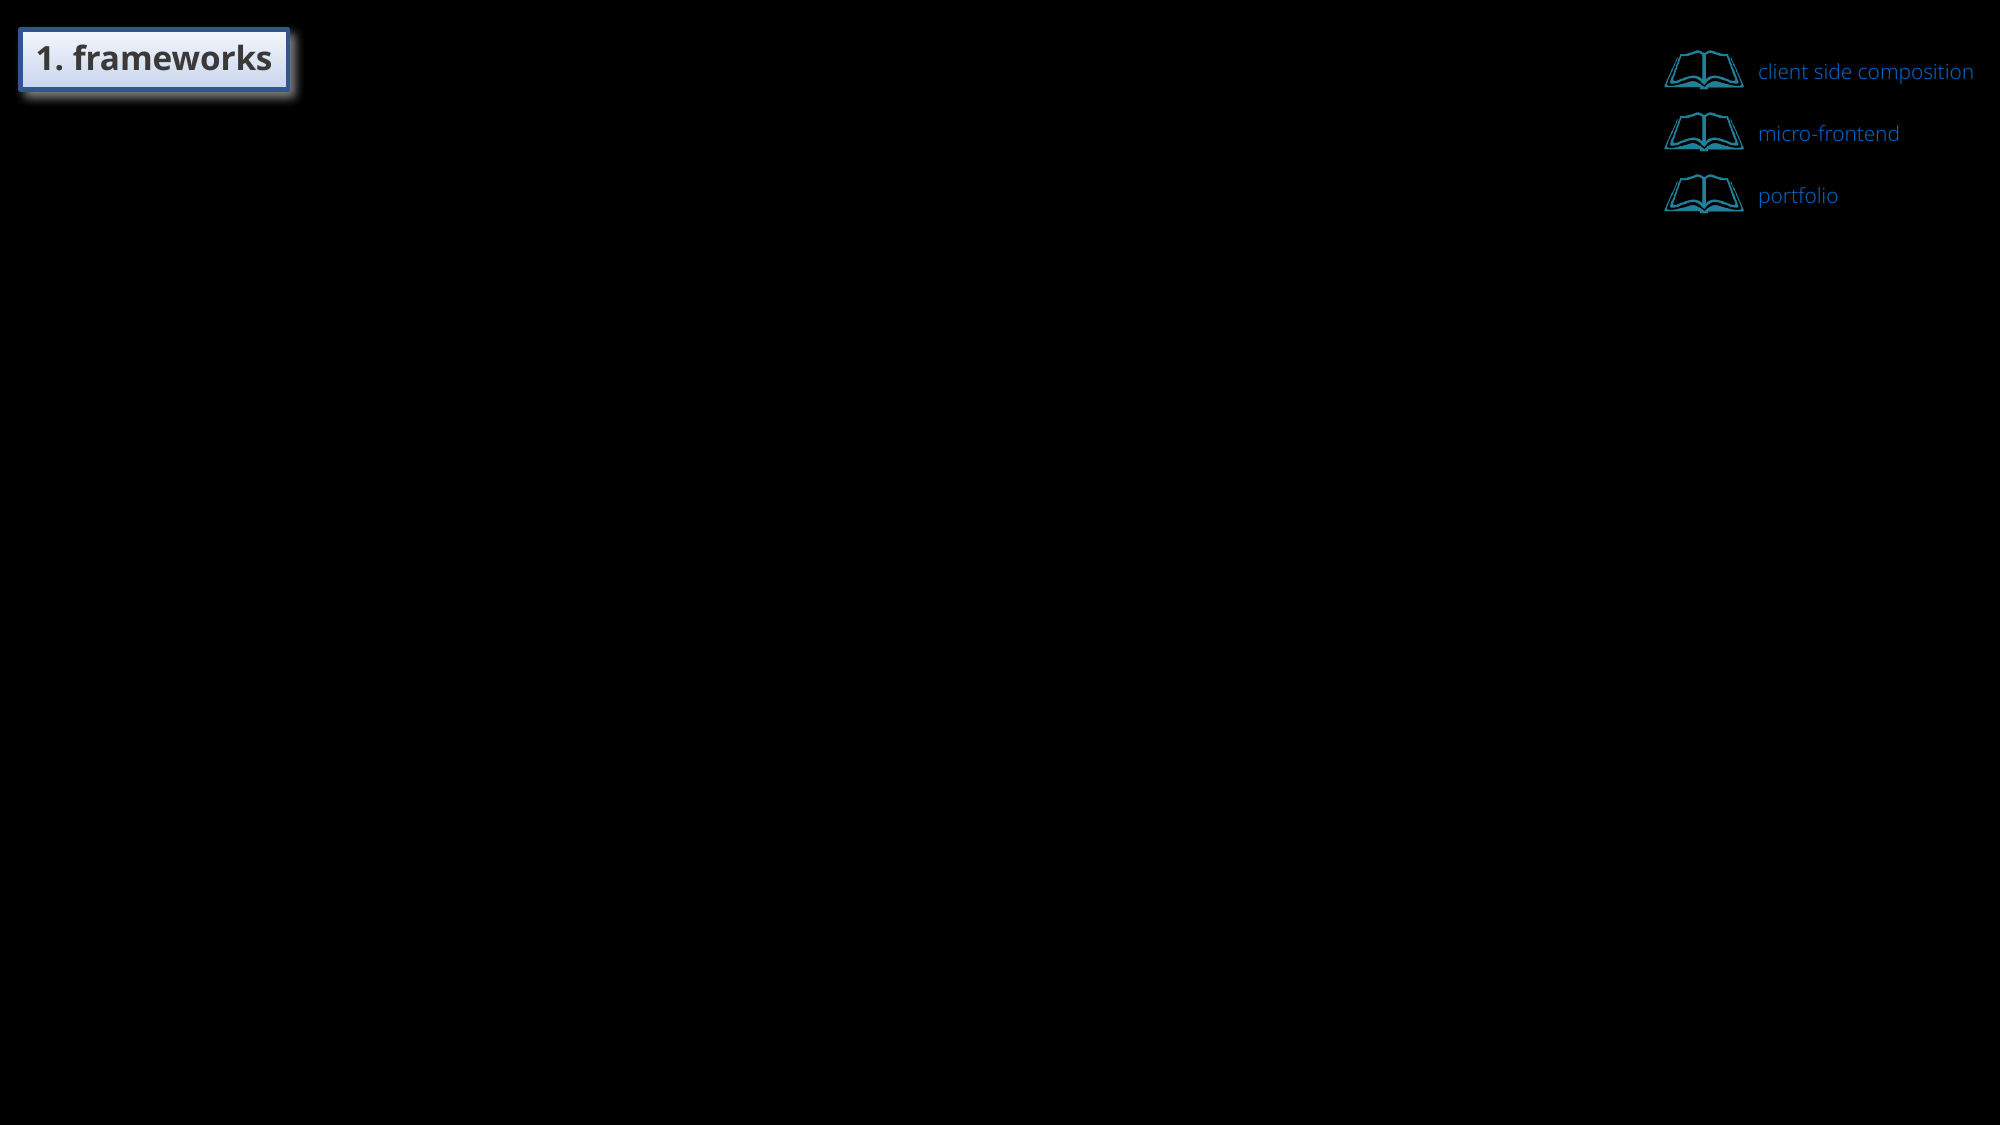

# 1. frameworks
client side composition
micro-frontend
portfolio